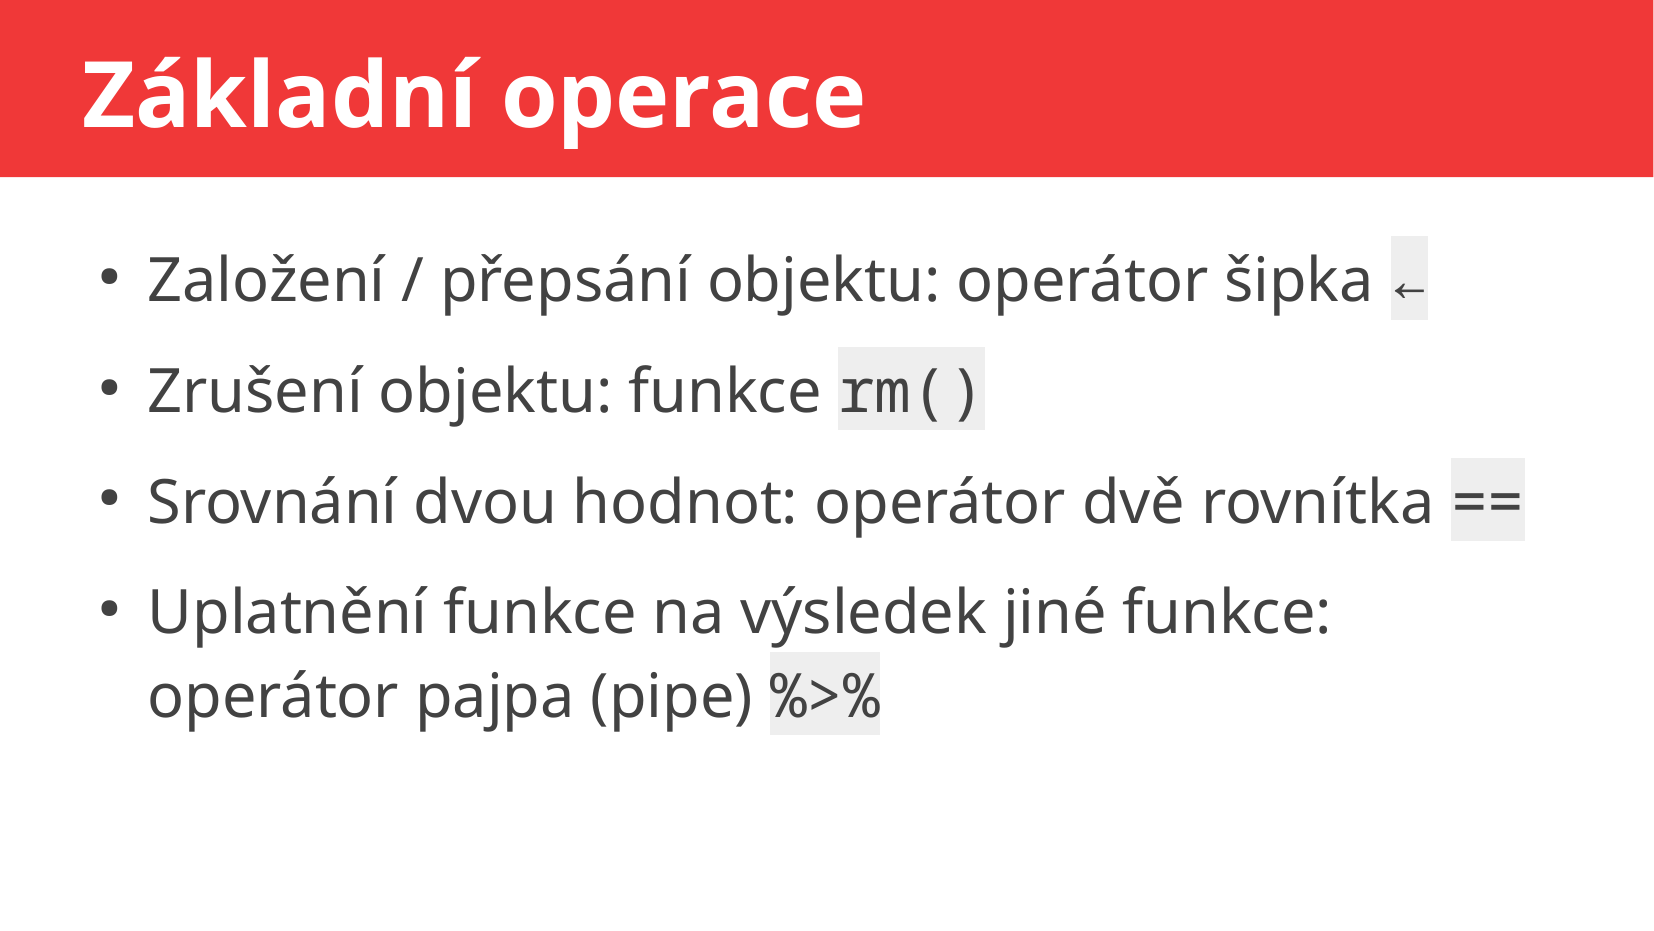

# Základní operace
Založení / přepsání objektu: operátor šipka ←
Zrušení objektu: funkce rm()
Srovnání dvou hodnot: operátor dvě rovnítka ==
Uplatnění funkce na výsledek jiné funkce: operátor pajpa (pipe) %>%